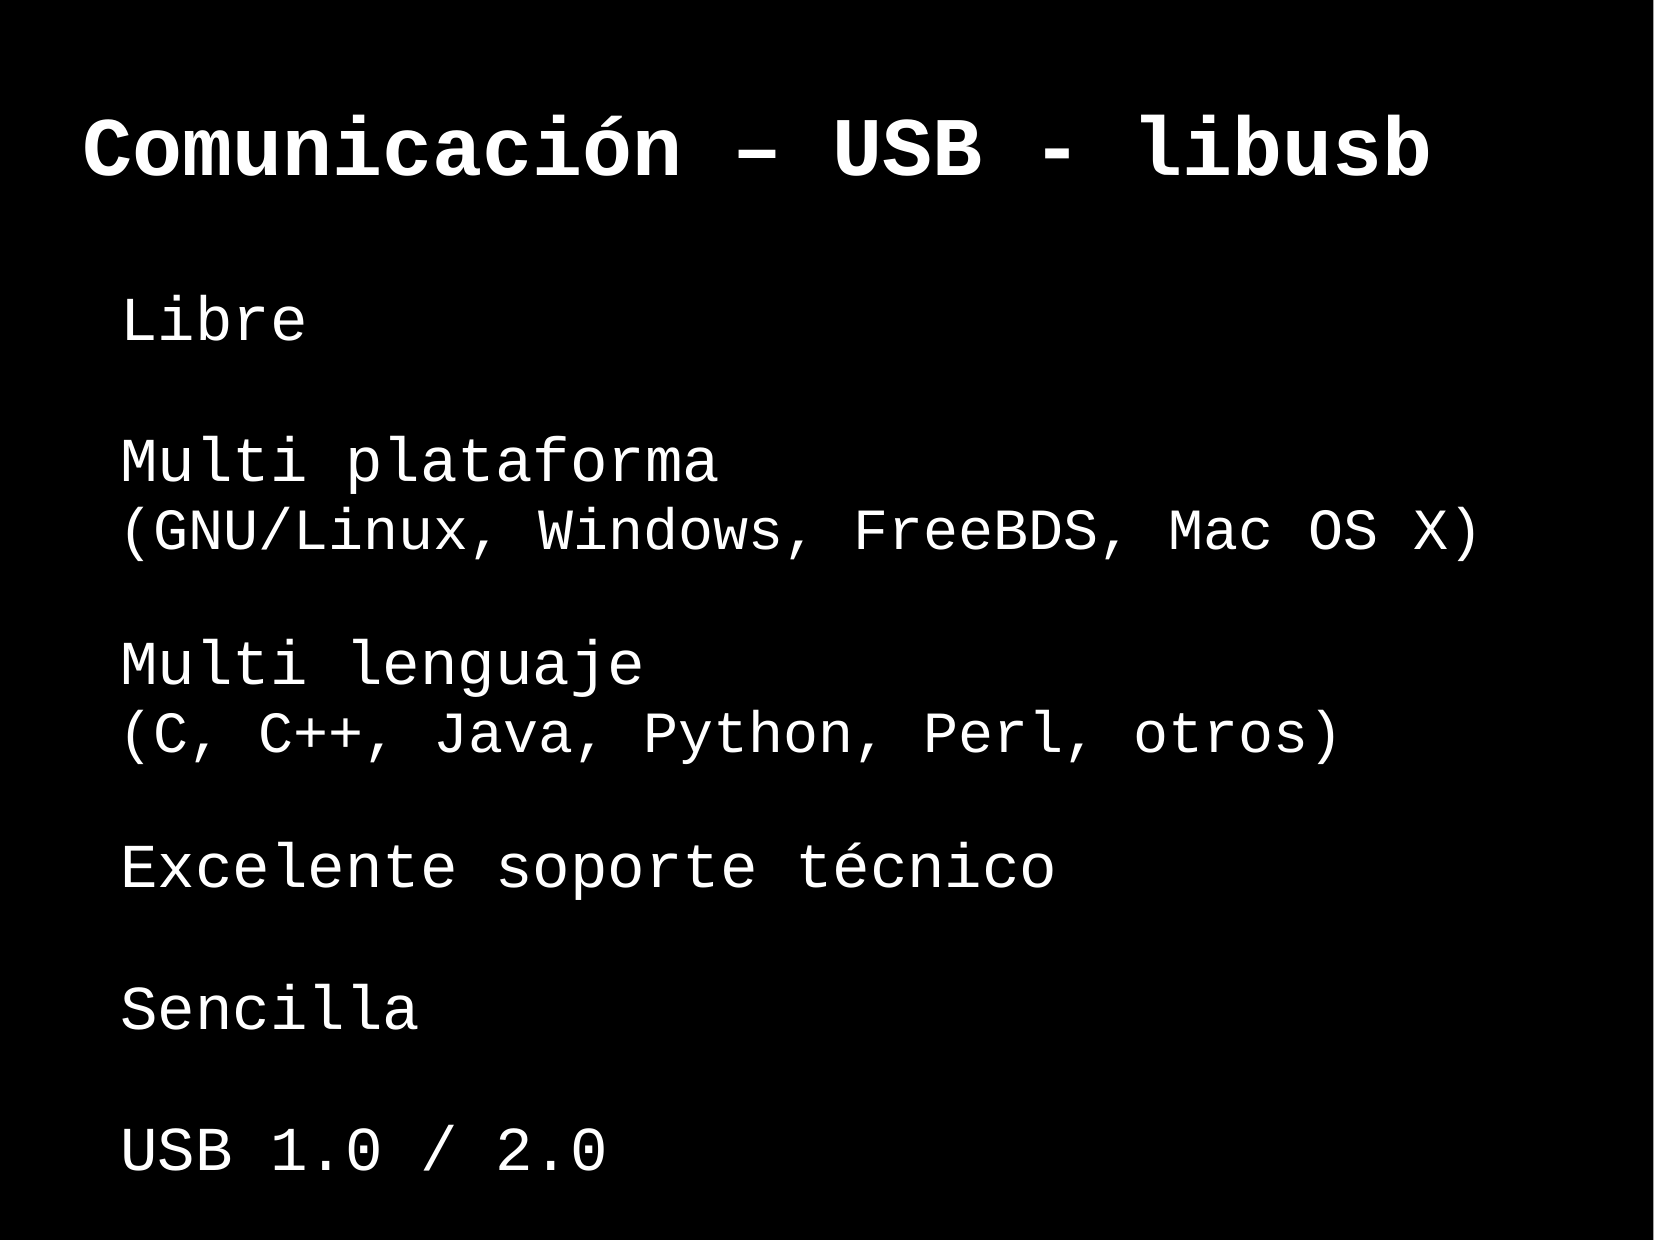

# Comunicación – USB - libusb
 Libre
 Multi plataforma
(GNU/Linux, Windows, FreeBDS, Mac OS X)
 Multi lenguaje
(C, C++, Java, Python, Perl, otros)
 Excelente soporte técnico
 Sencilla
 USB 1.0 / 2.0